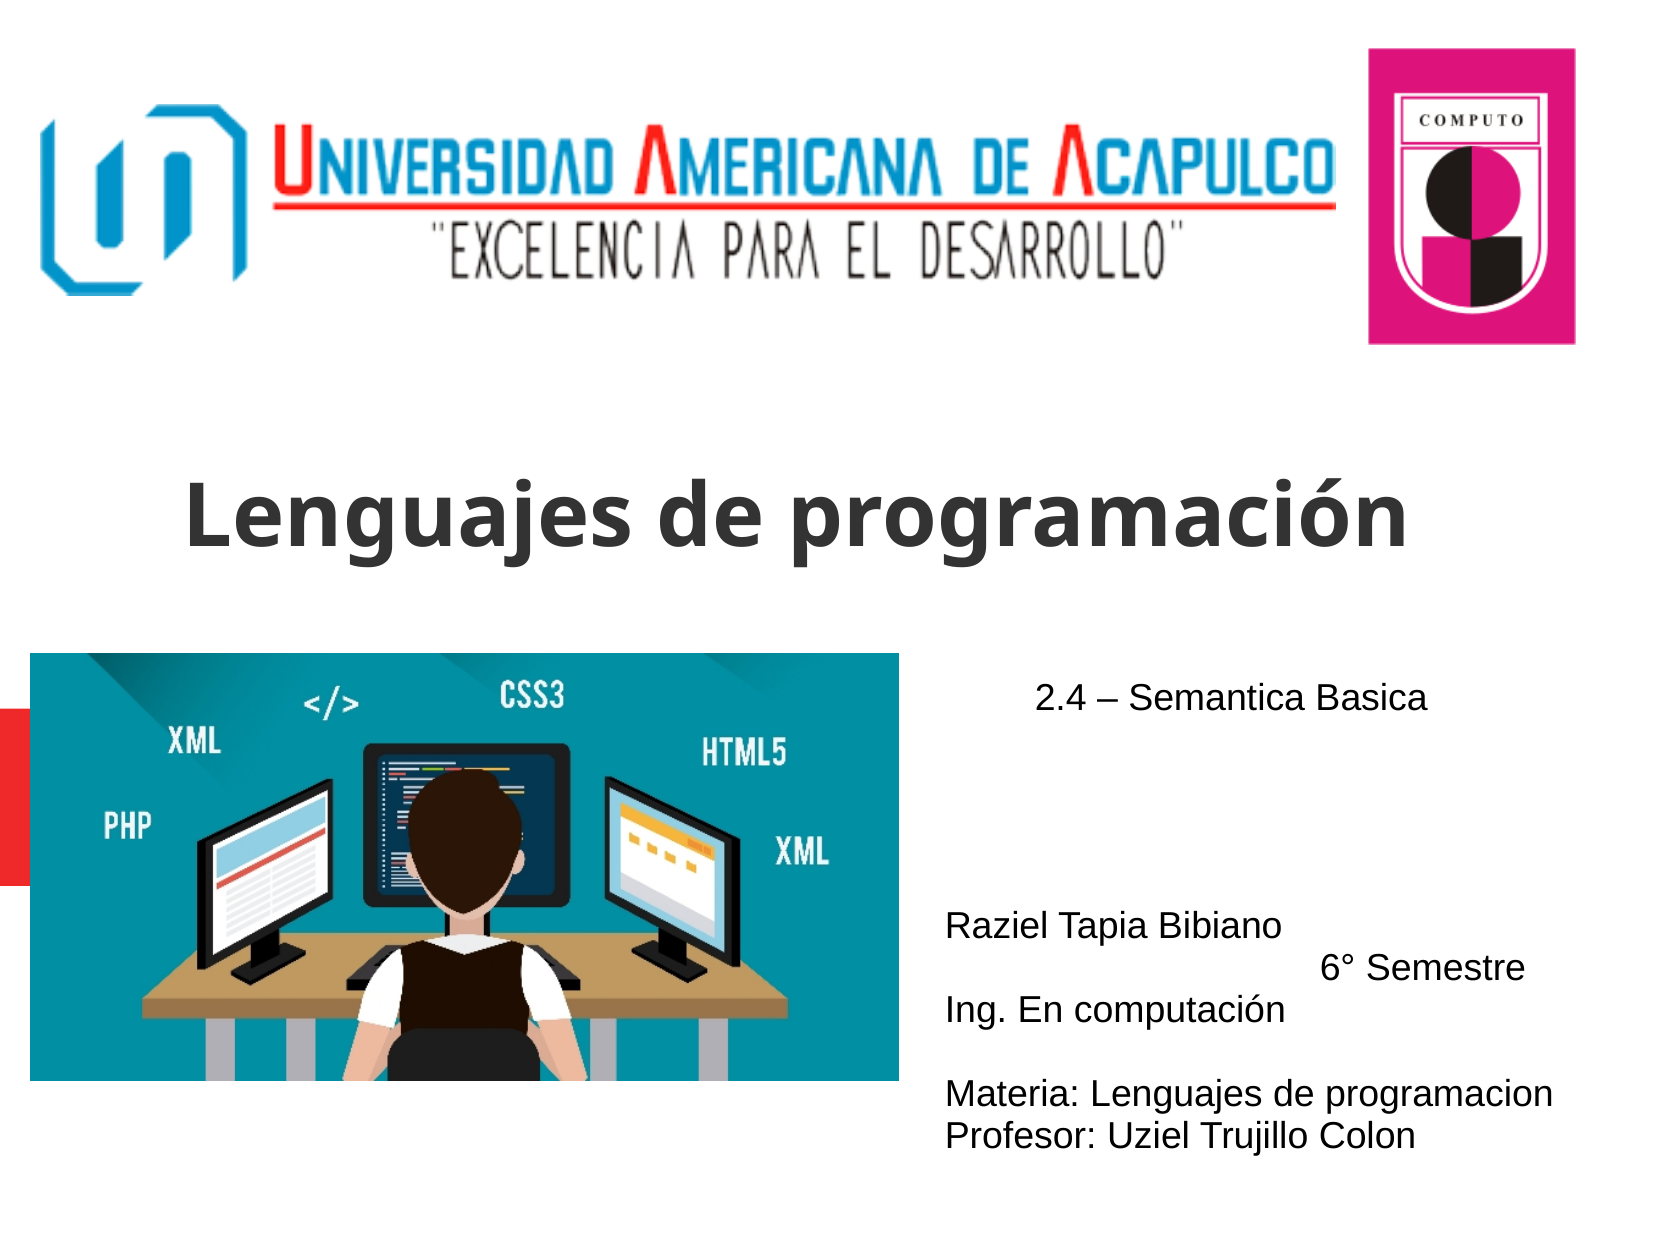

# Lenguajes de programación
2.4 – Semantica Basica
Raziel Tapia Bibiano
					6° Semestre
Ing. En computación
Materia: Lenguajes de programacion
Profesor: Uziel Trujillo Colon